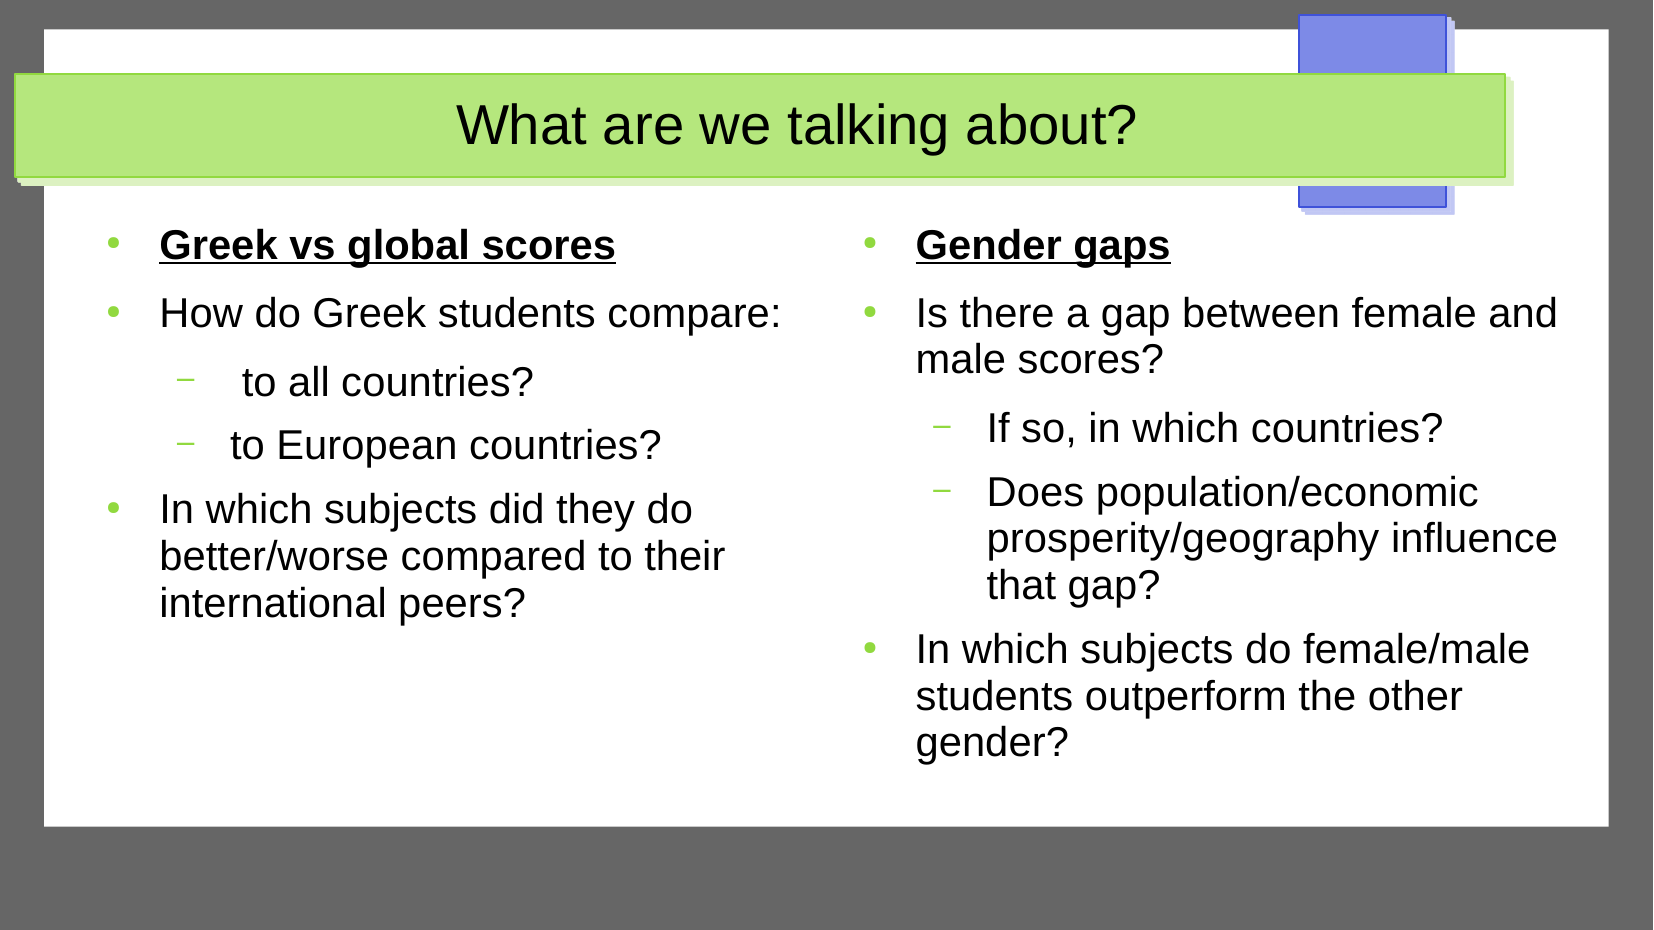

# What are we talking about?
Greek vs global scores
How do Greek students compare:
 to all countries?
to European countries?
In which subjects did they do better/worse compared to their international peers?
Gender gaps
Is there a gap between female and male scores?
If so, in which countries?
Does population/economic prosperity/geography influence that gap?
In which subjects do female/male students outperform the other gender?